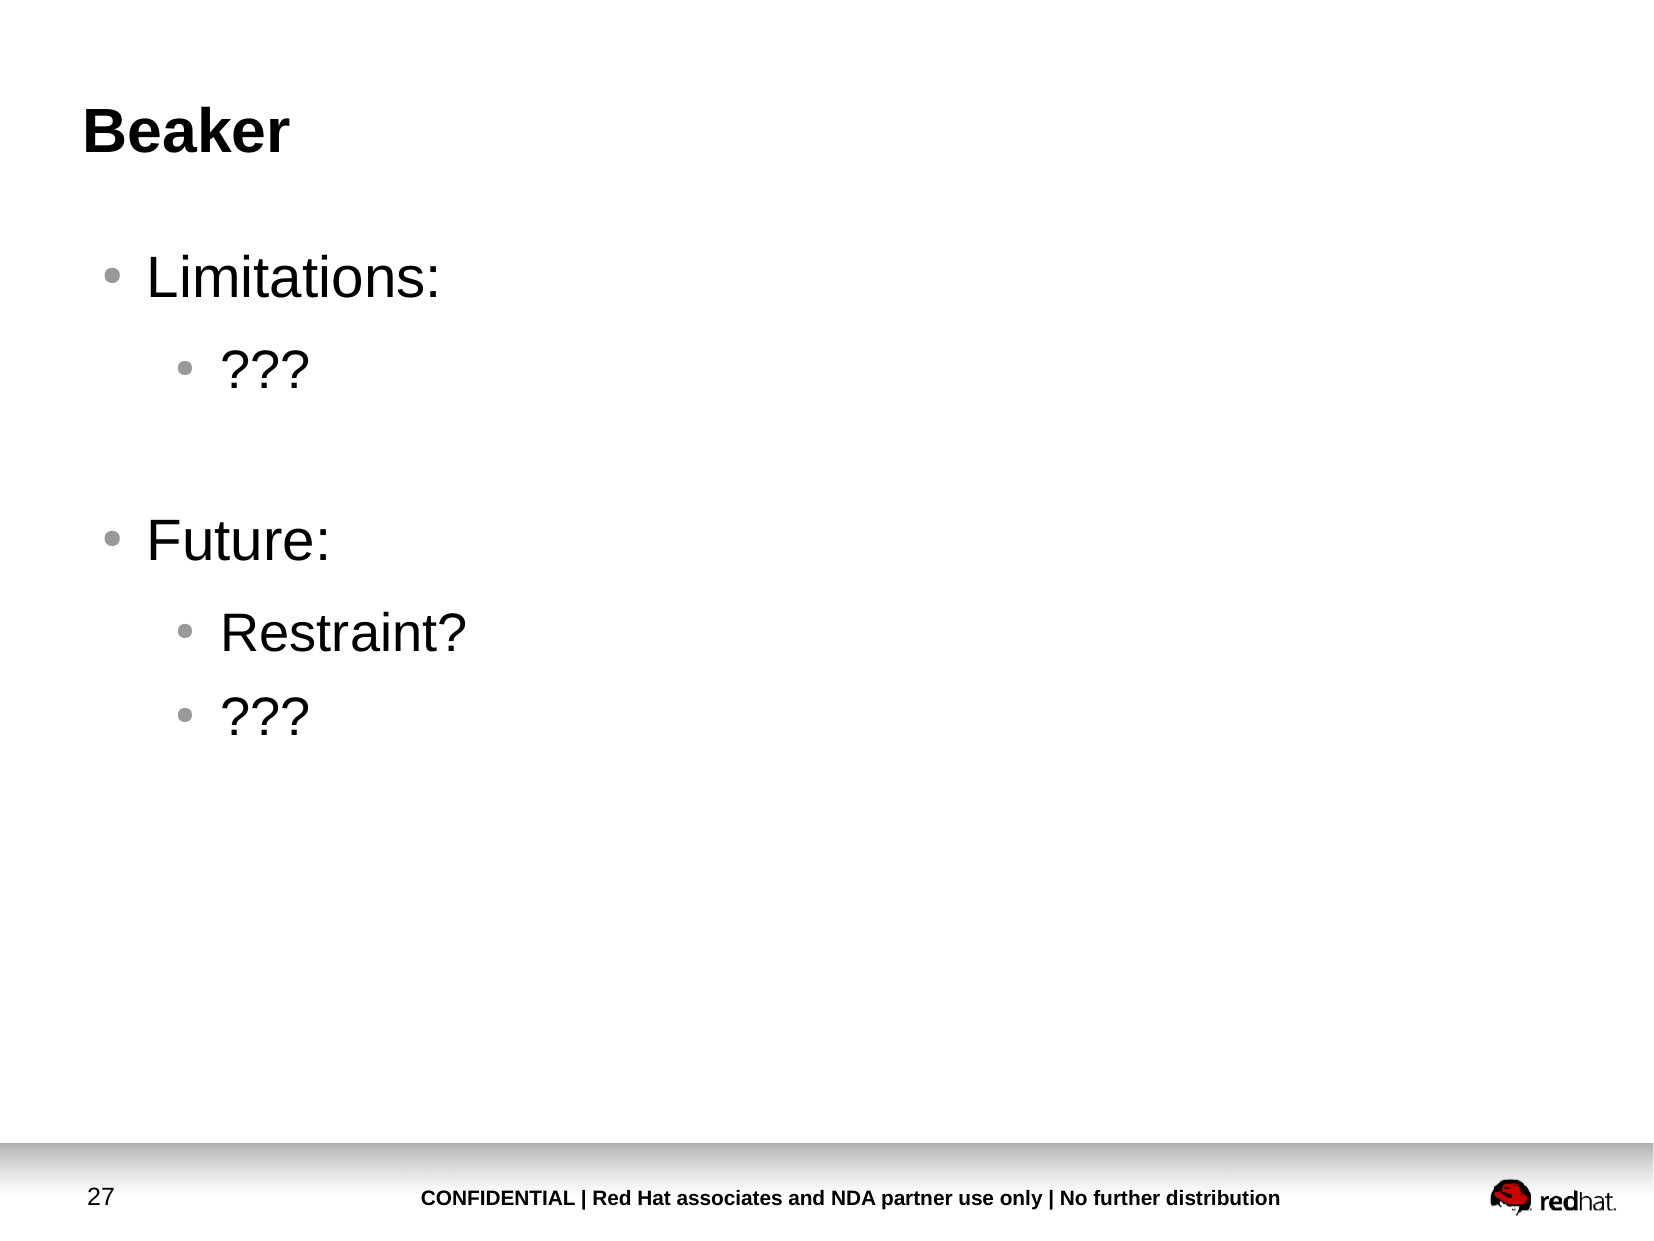

# Beaker
Limitations:
???
Future:
Restraint?
???